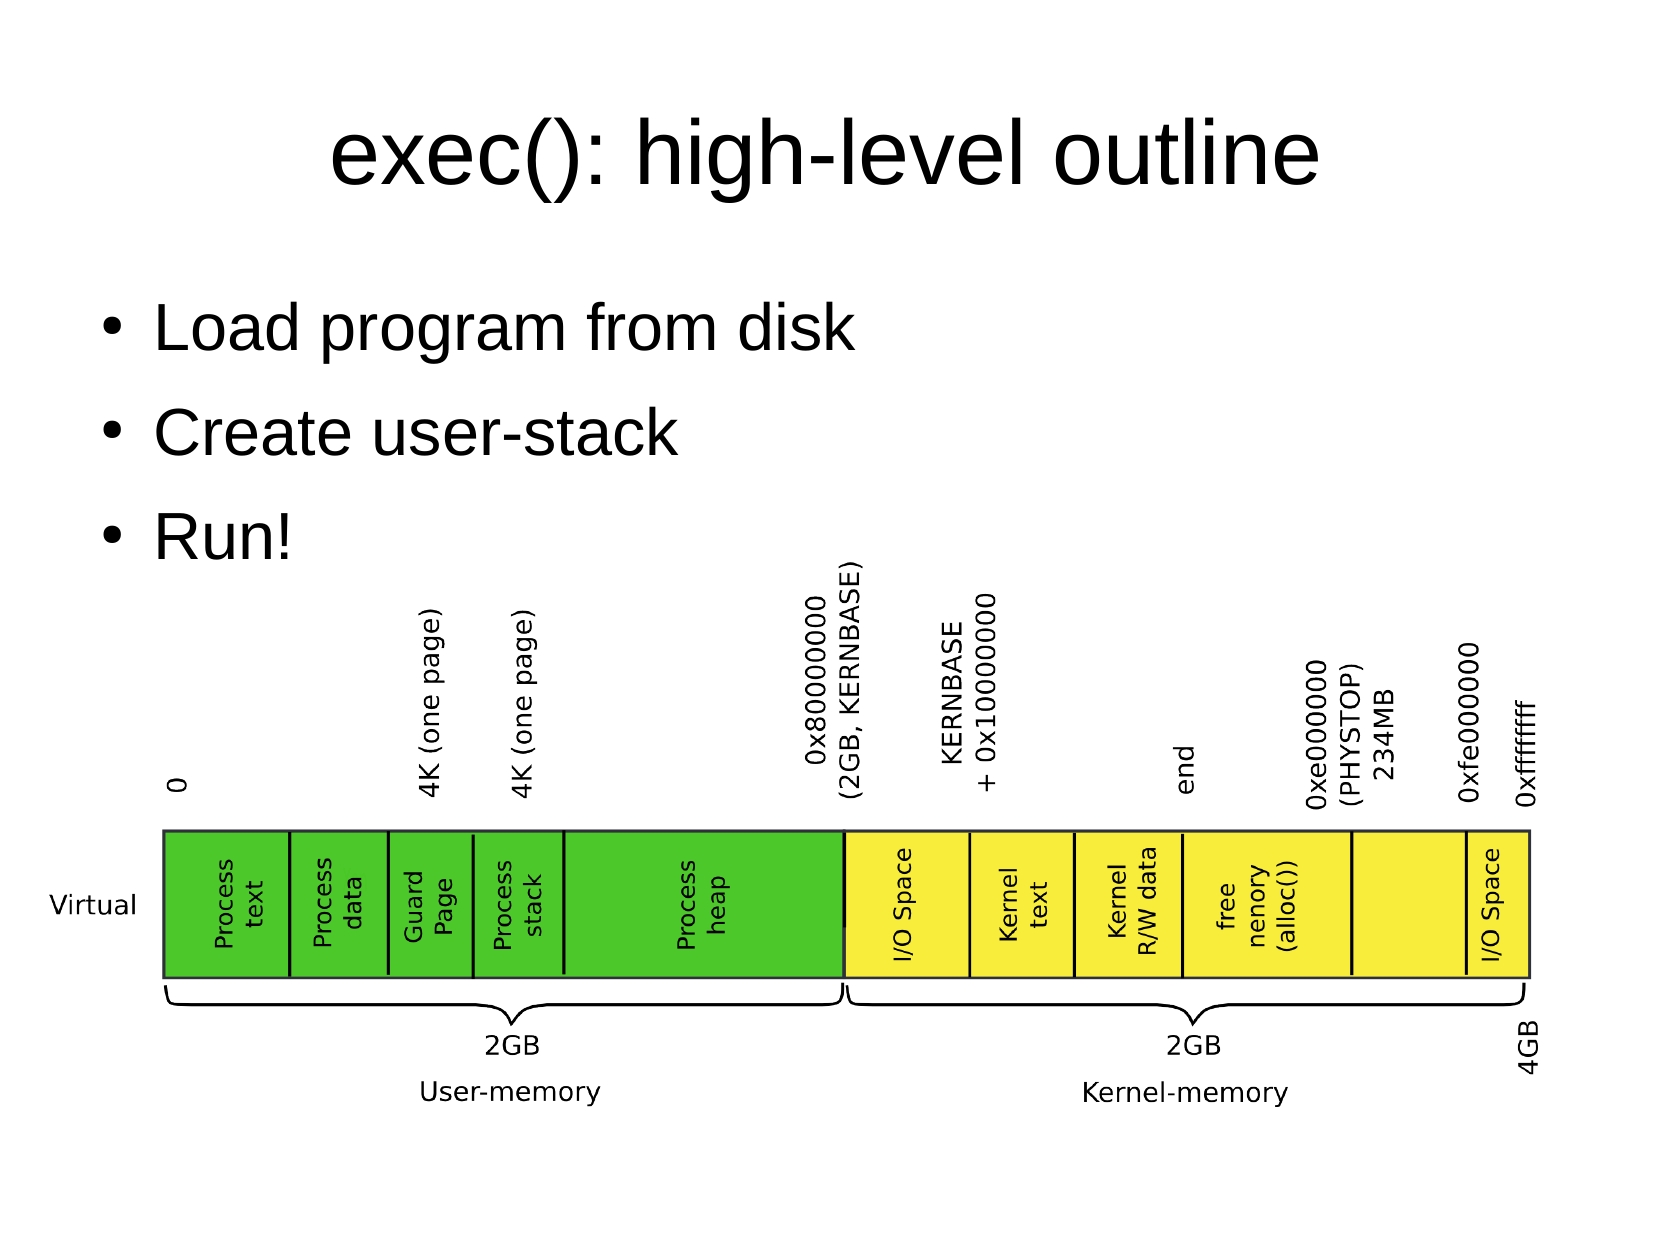

# exec(): high-level outline
Load program from disk
Create user-stack
Run!